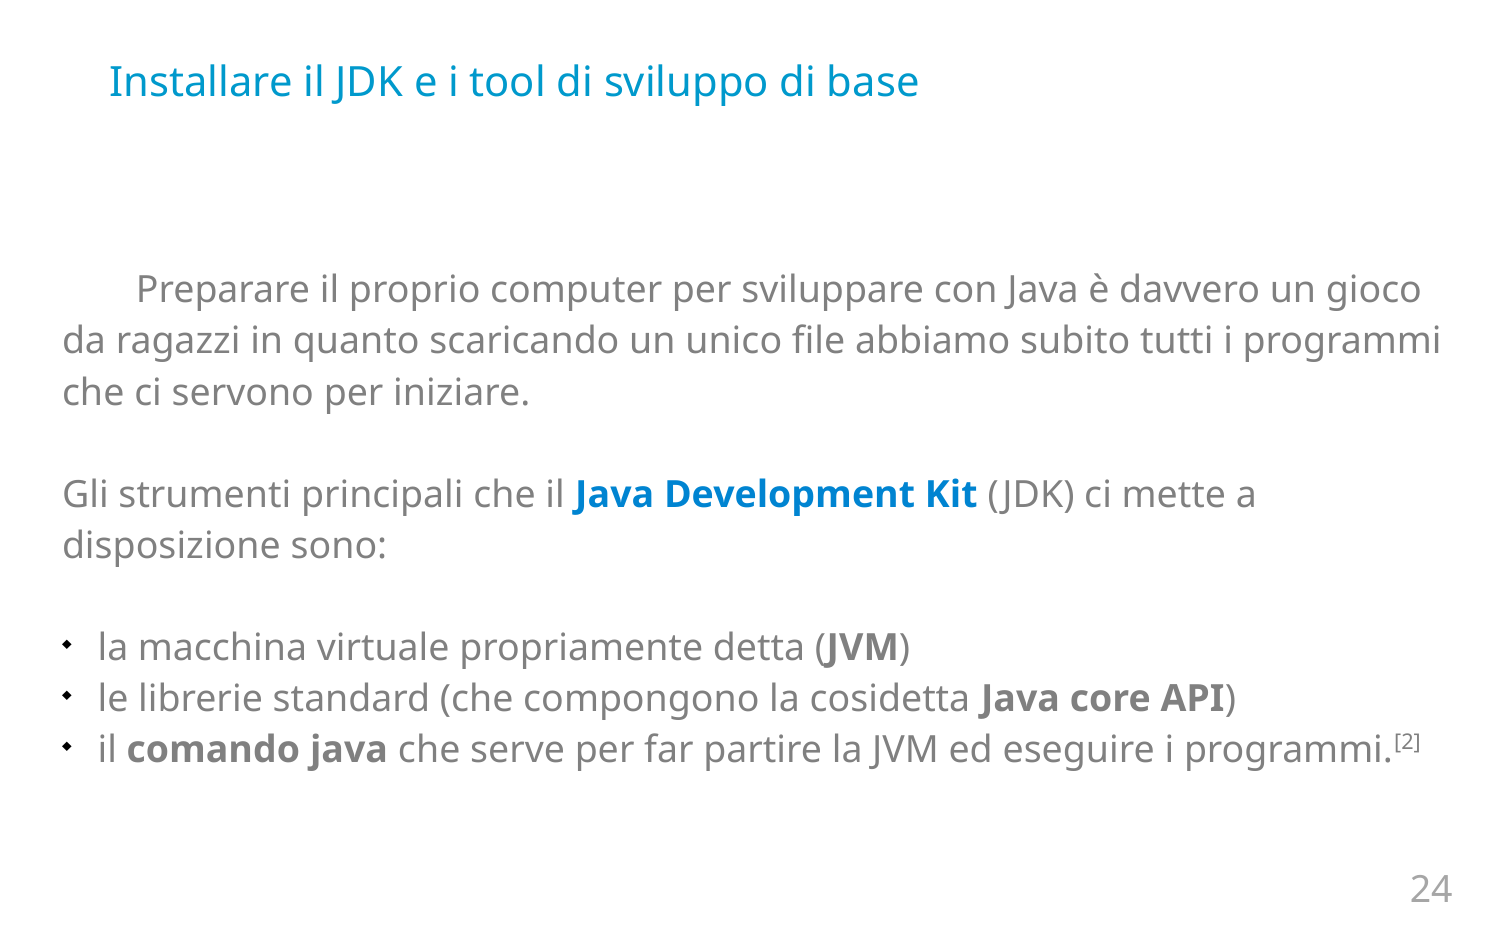

Installare il JDK e i tool di sviluppo di base
	Preparare il proprio computer per sviluppare con Java è davvero un gioco da ragazzi in quanto scaricando un unico file abbiamo subito tutti i programmi che ci servono per iniziare.
Gli strumenti principali che il Java Development Kit (JDK) ci mette a disposizione sono:
la macchina virtuale propriamente detta (JVM)
le librerie standard (che compongono la cosidetta Java core API)
il comando java che serve per far partire la JVM ed eseguire i programmi.[2]
24